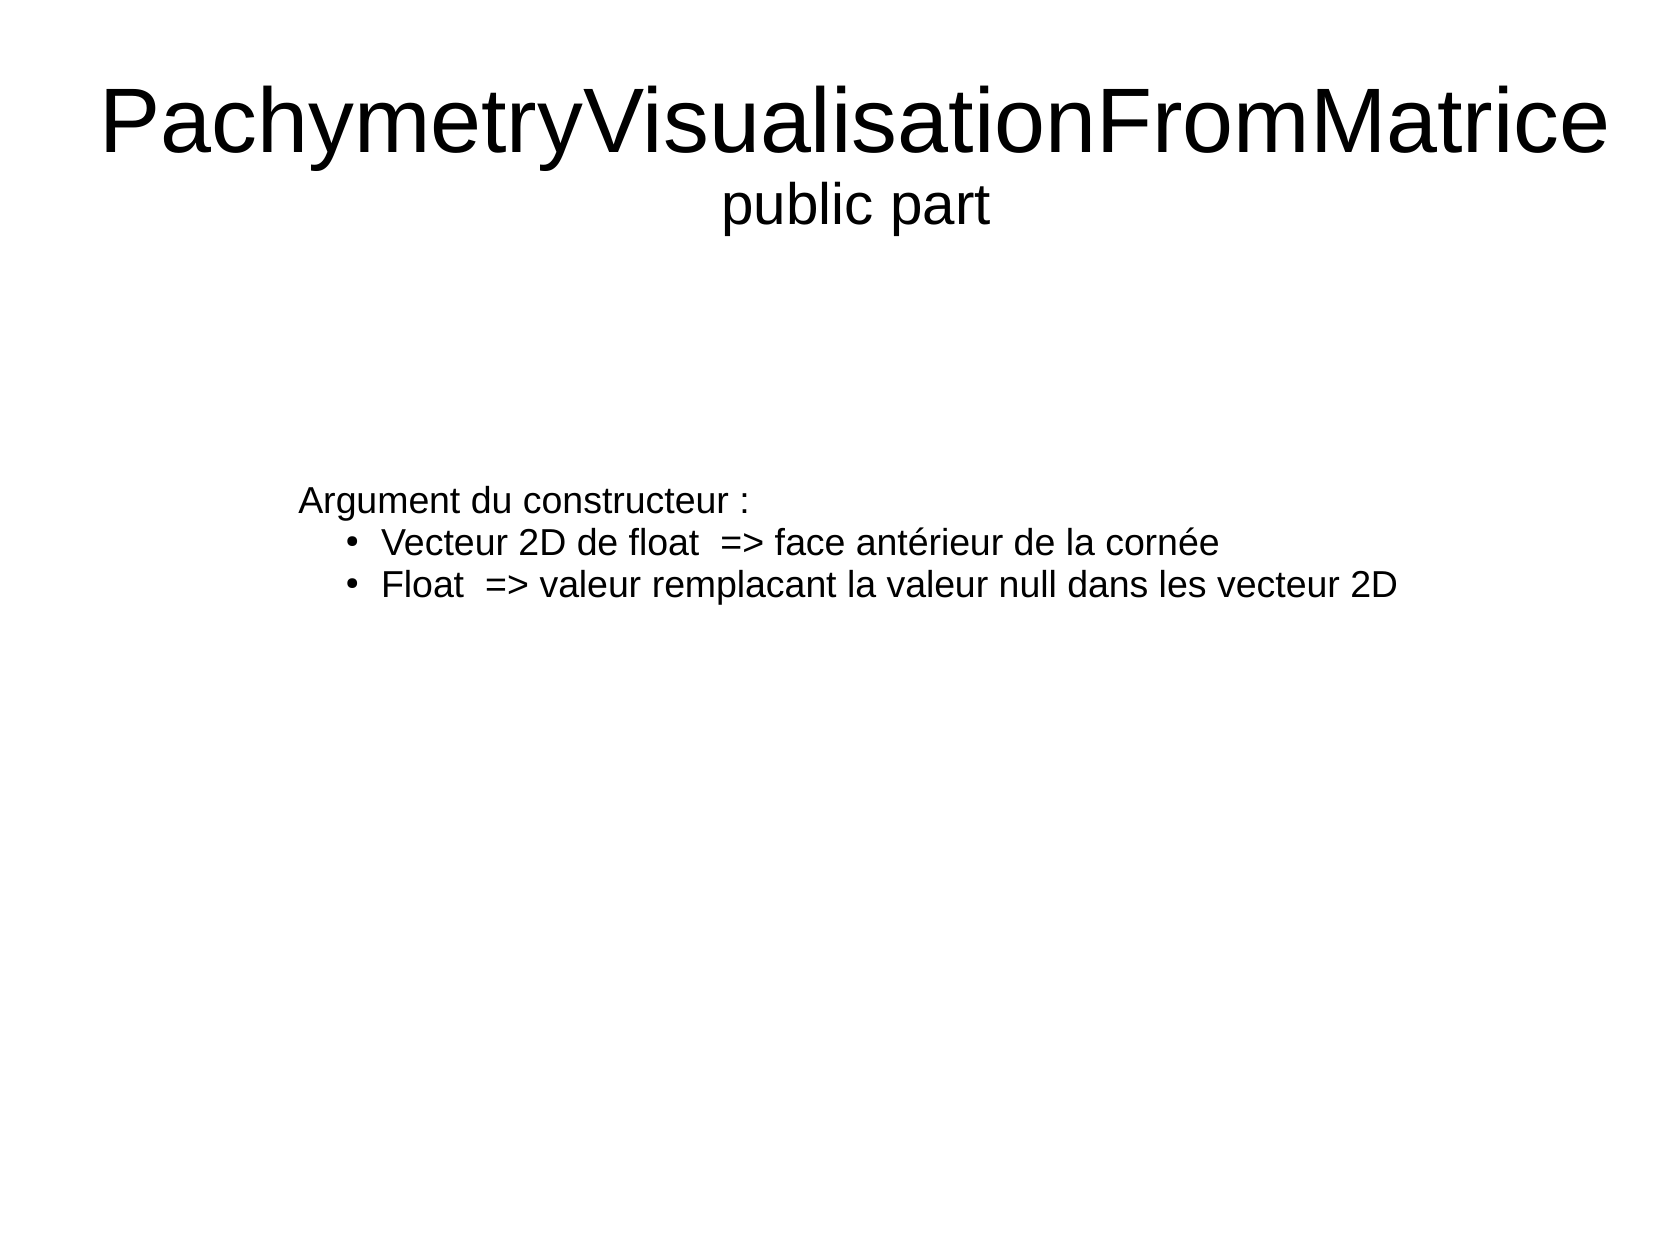

# PachymetryVisualisationFromMatrice public part
Argument du constructeur :
Vecteur 2D de float => face antérieur de la cornée
Float => valeur remplacant la valeur null dans les vecteur 2D